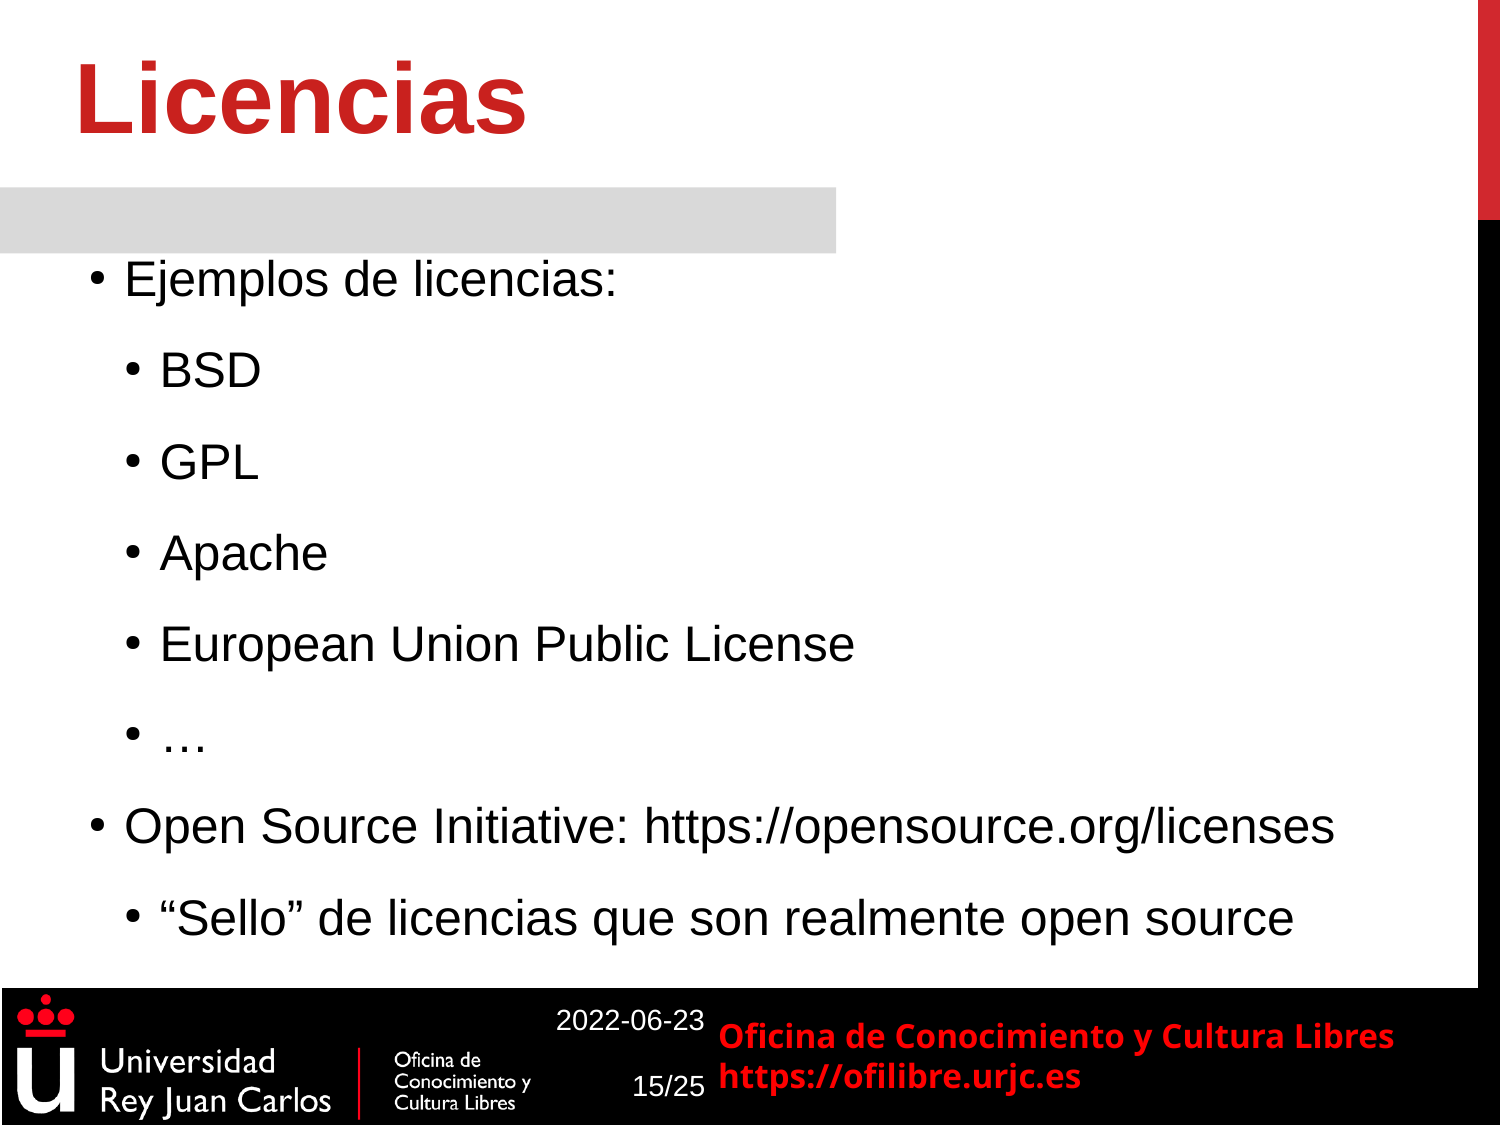

#
Licencias
Ejemplos de licencias:
BSD
GPL
Apache
European Union Public License
…
Open Source Initiative: https://opensource.org/licenses
“Sello” de licencias que son realmente open source